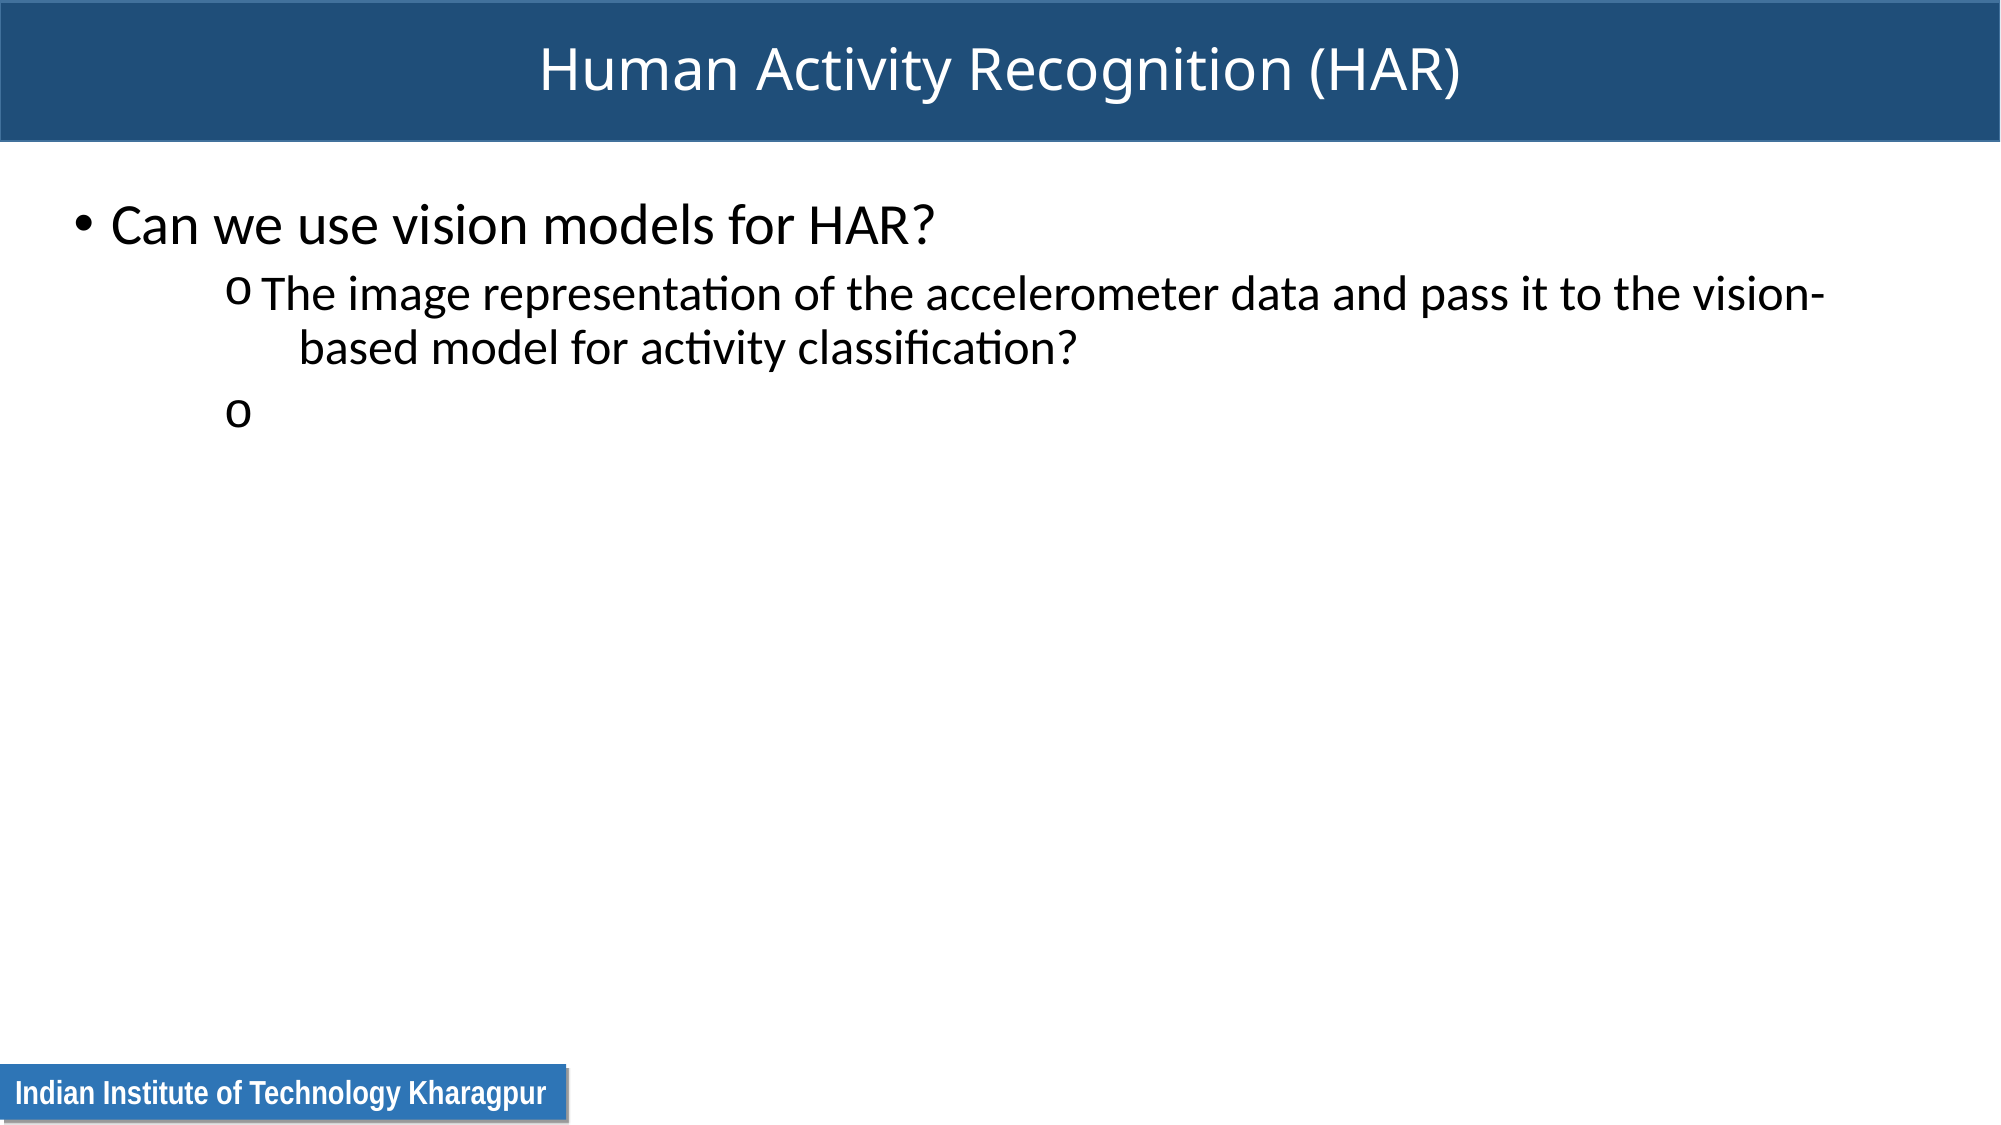

Human Activity Recognition (HAR)
# Can we use vision models for HAR?
The image representation of the accelerometer data and pass it to the vision-based model for activity classification?